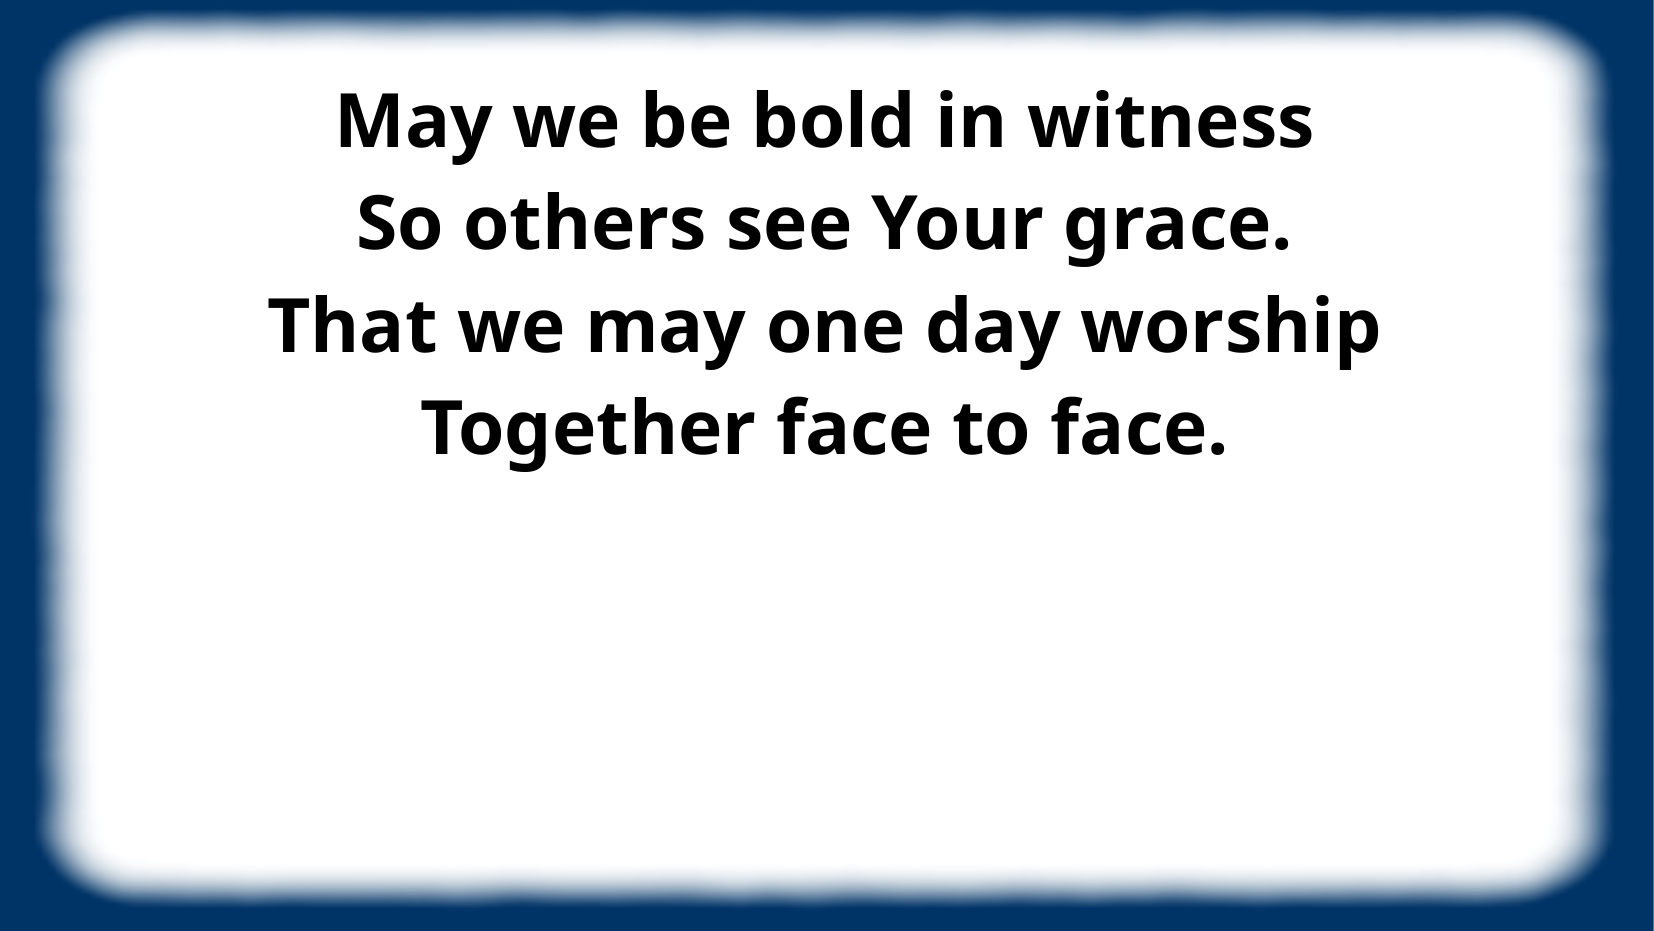

May we be bold in witness
So others see Your grace.
That we may one day worship
Together face to face.